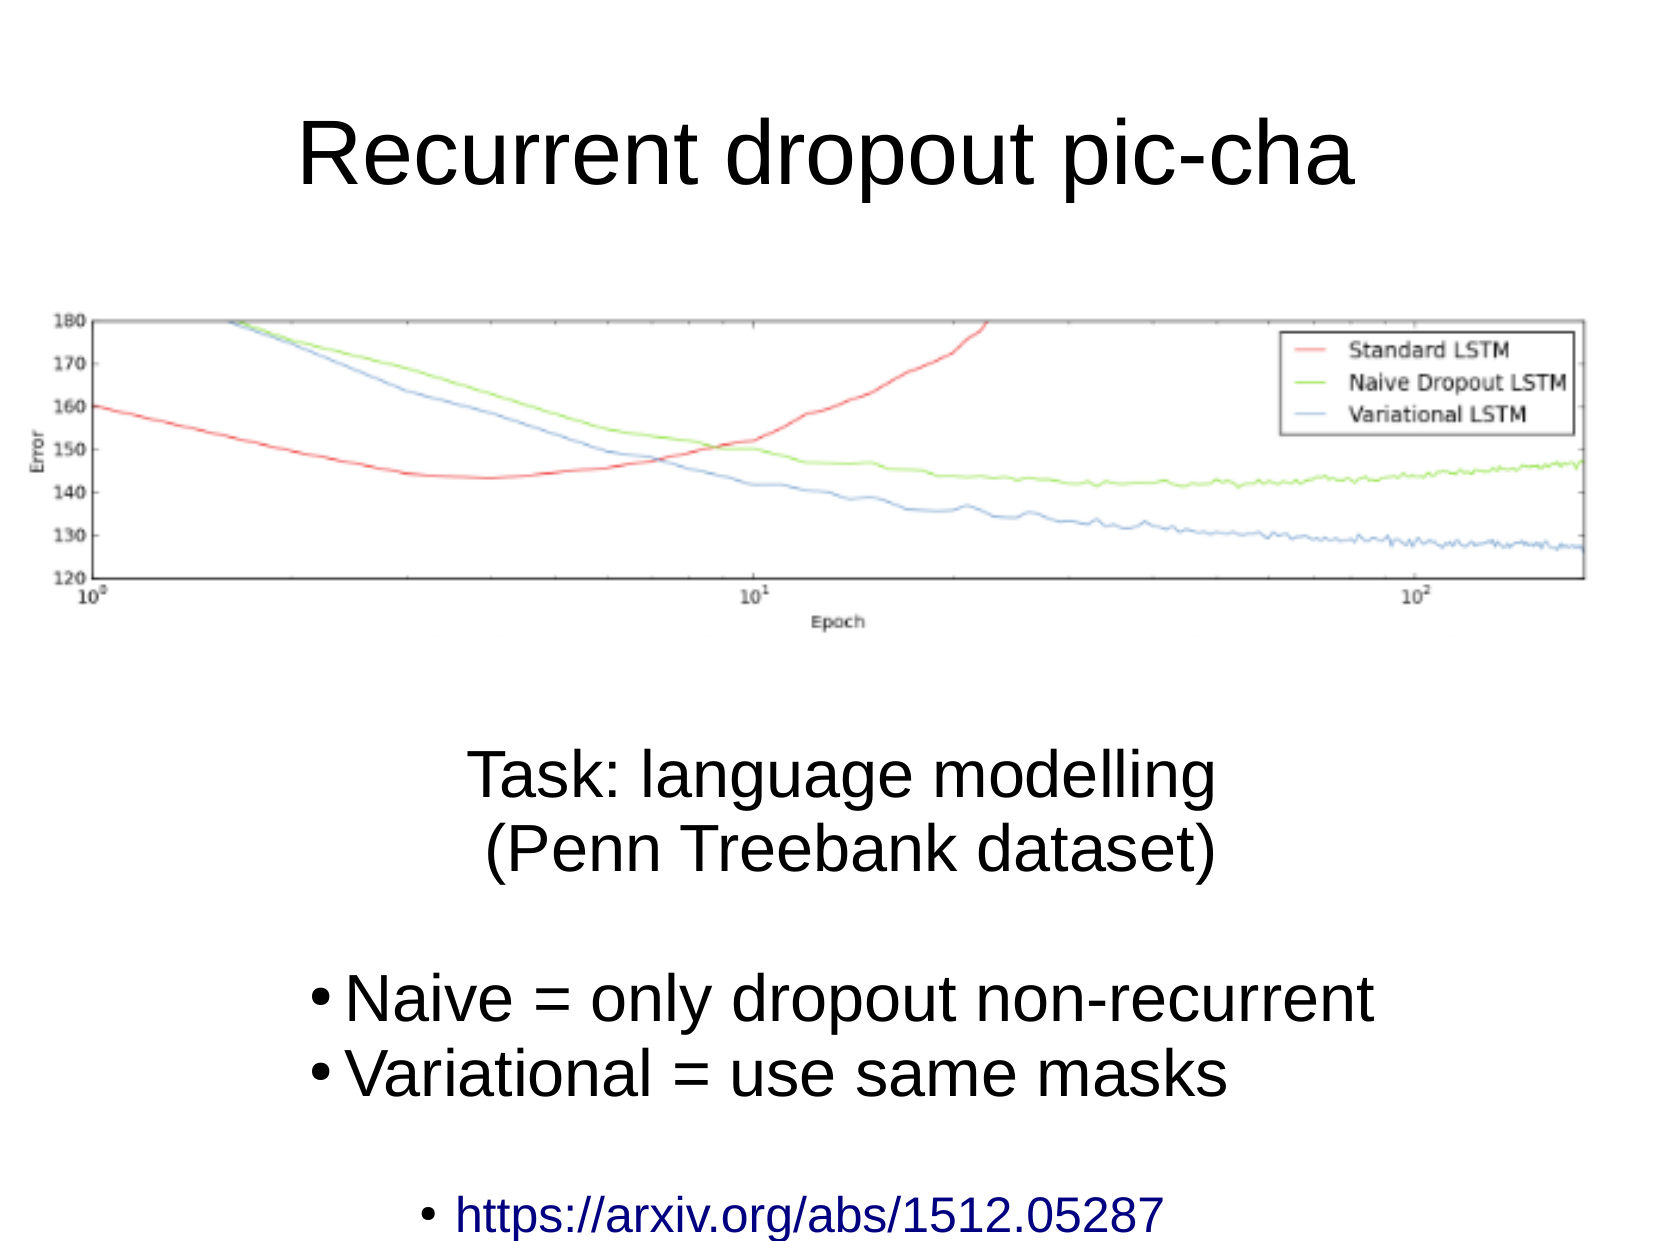

# Recurrent dropout pic-cha
Task: language modelling
(Penn Treebank dataset)
Naive = only dropout non-recurrent
Variational = use same masks
https://arxiv.org/abs/1512.05287